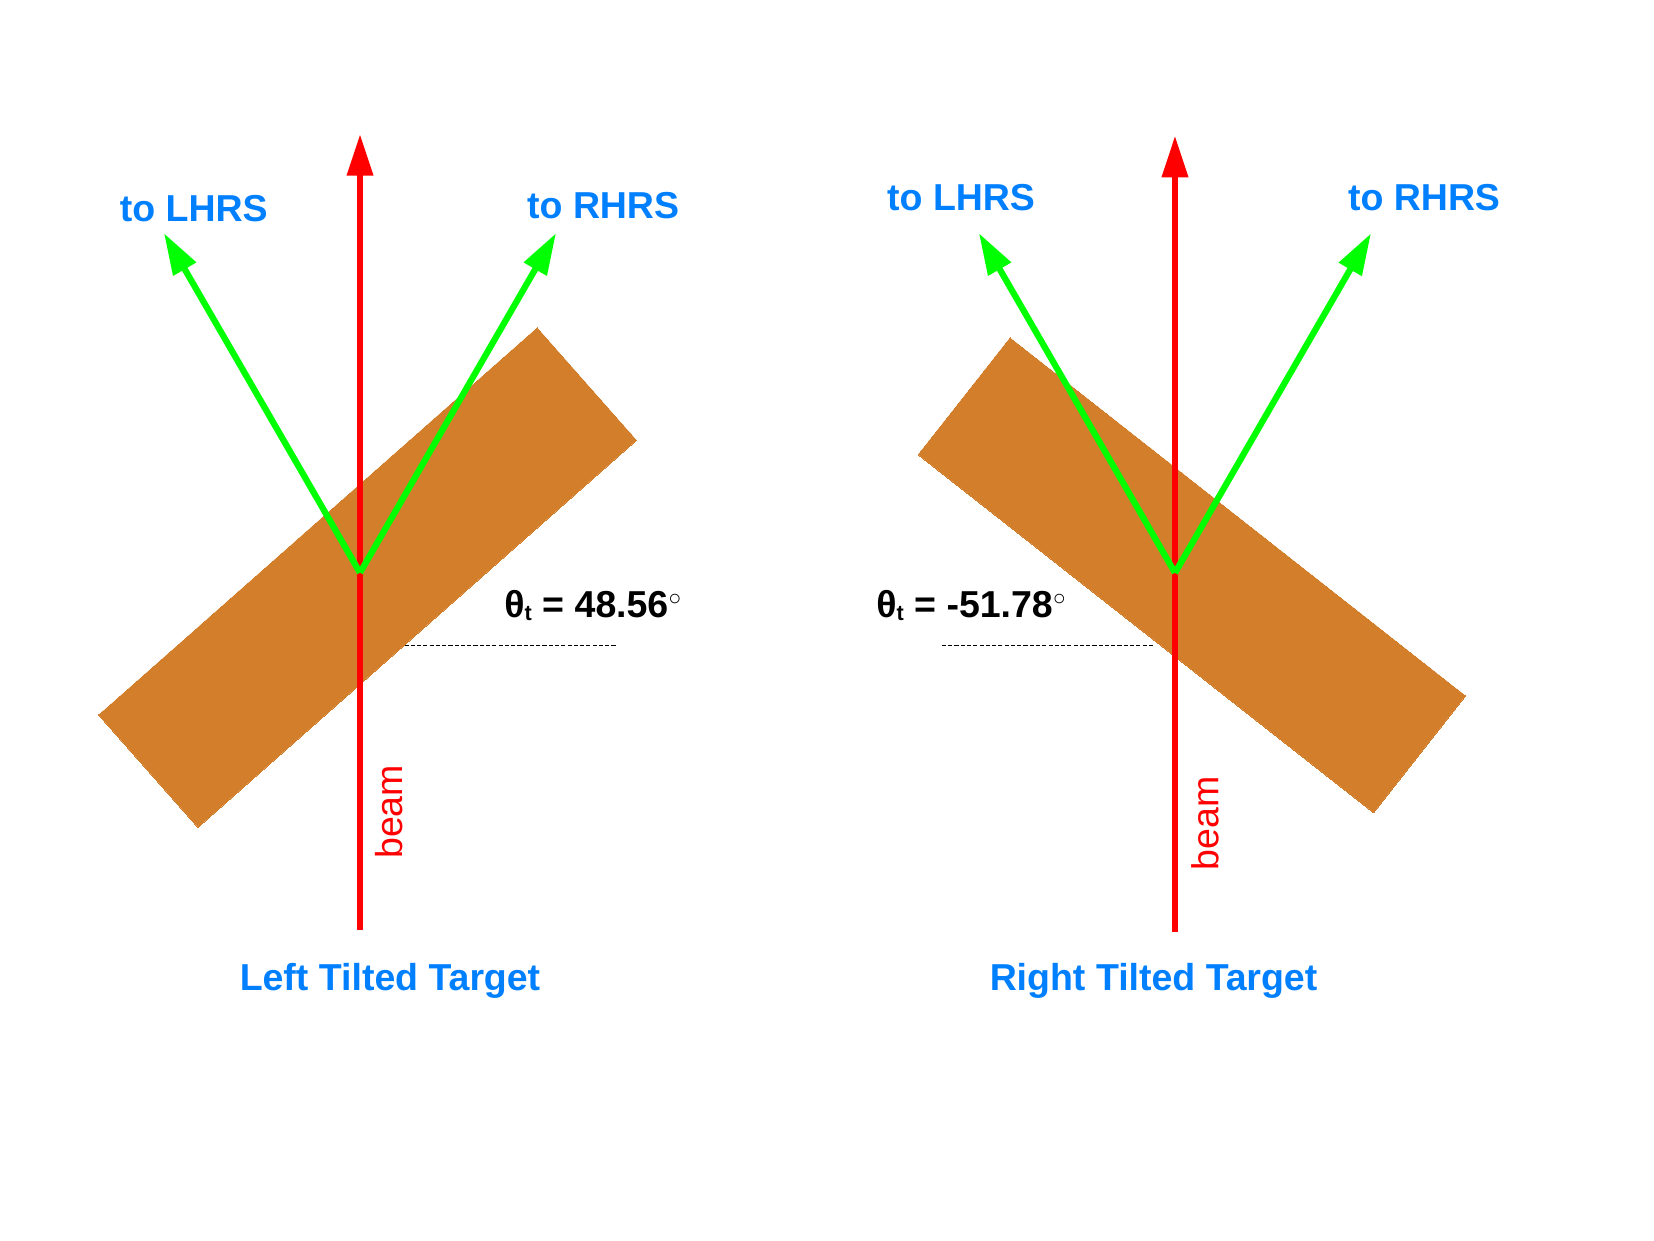

to LHRS
to RHRS
to RHRS
to LHRS
θt = 48.56○
θt = -51.78○
beam
beam
Left Tilted Target
Right Tilted Target